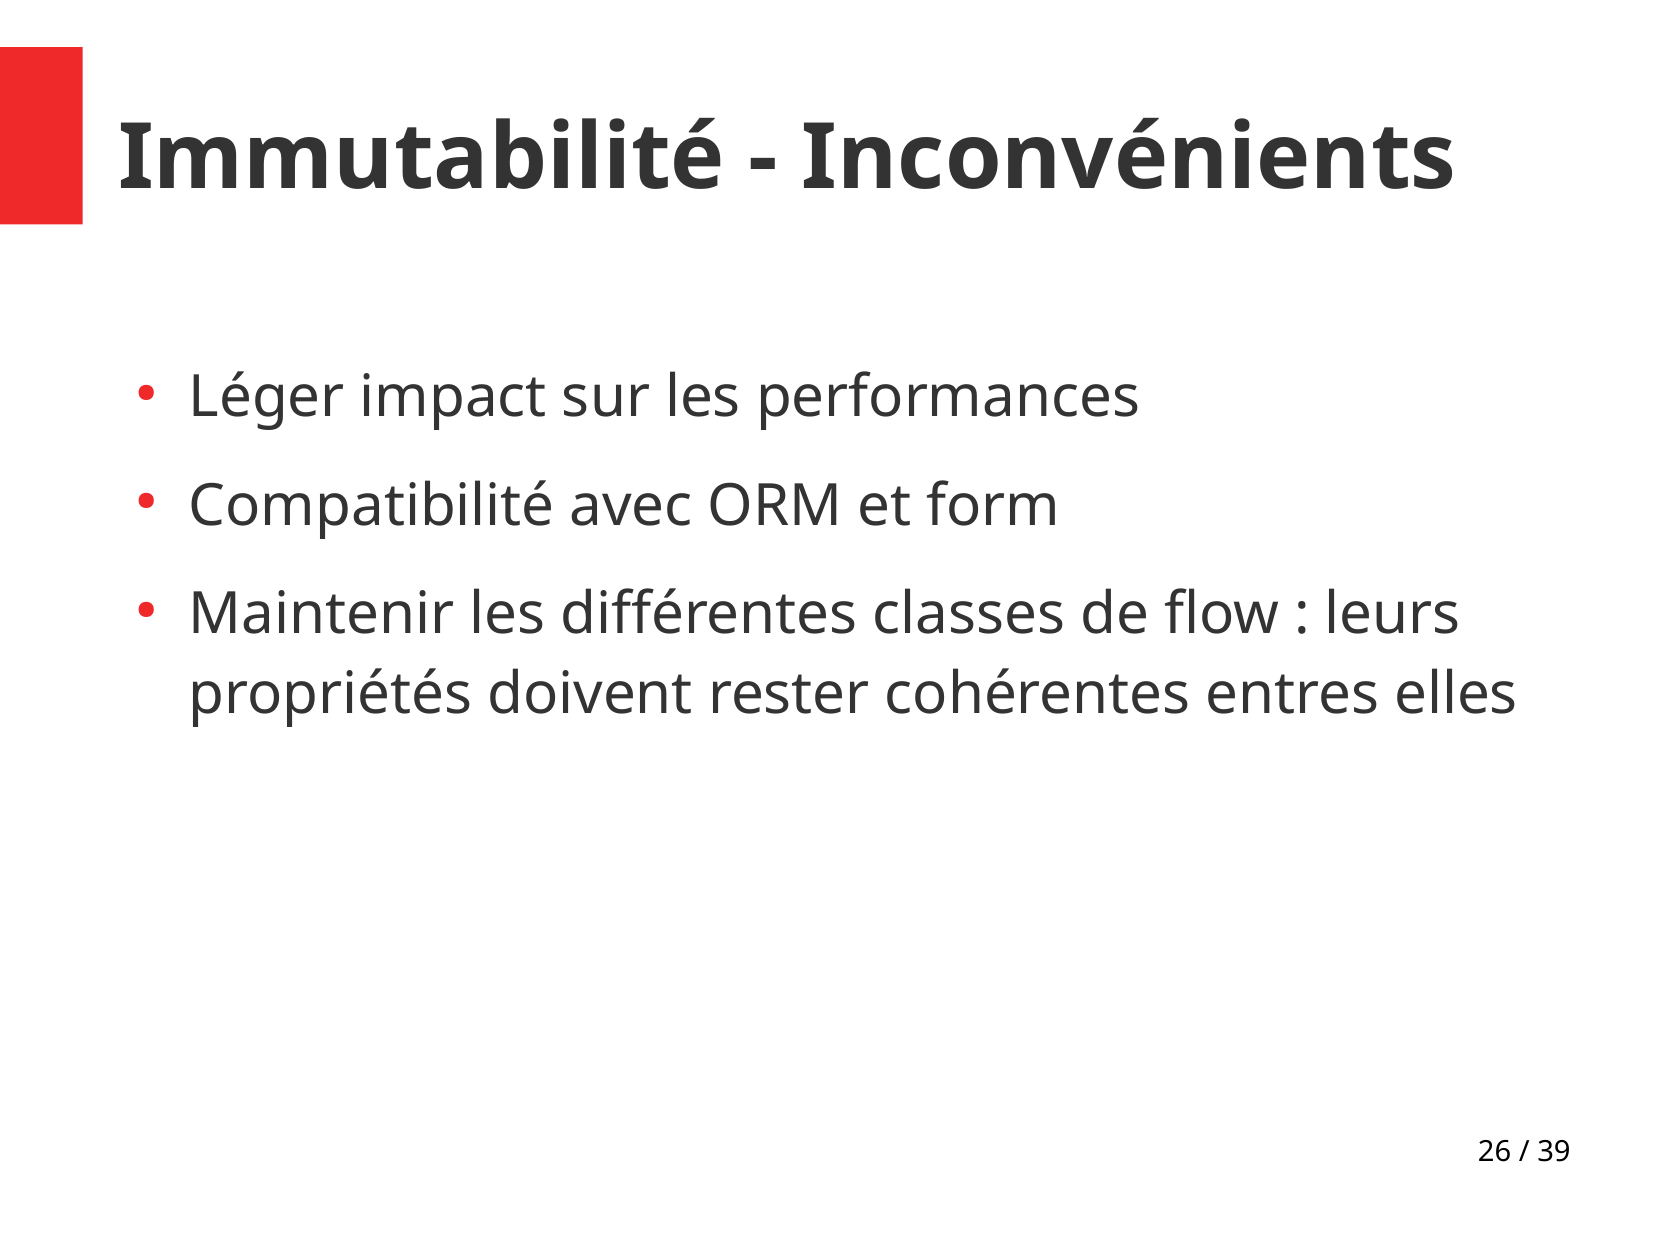

# Immutabilité - Inconvénients
Léger impact sur les performances
Compatibilité avec ORM et form
Maintenir les différentes classes de flow : leurs propriétés doivent rester cohérentes entres elles
26